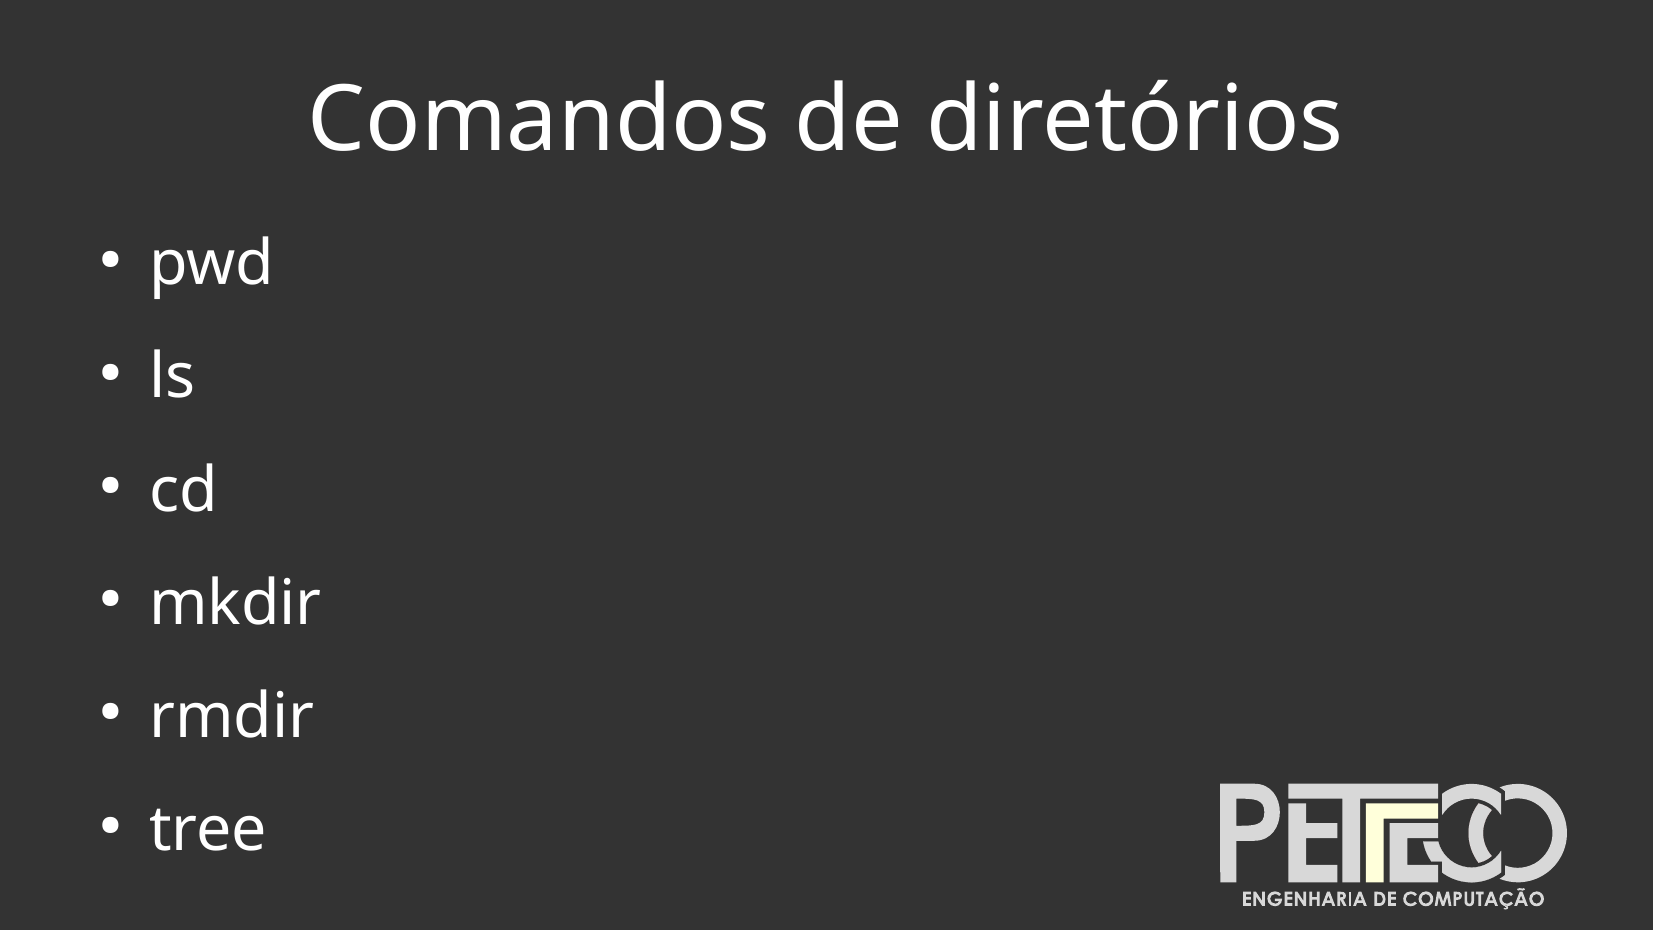

# Comandos de diretórios
pwd
ls
cd
mkdir
rmdir
tree